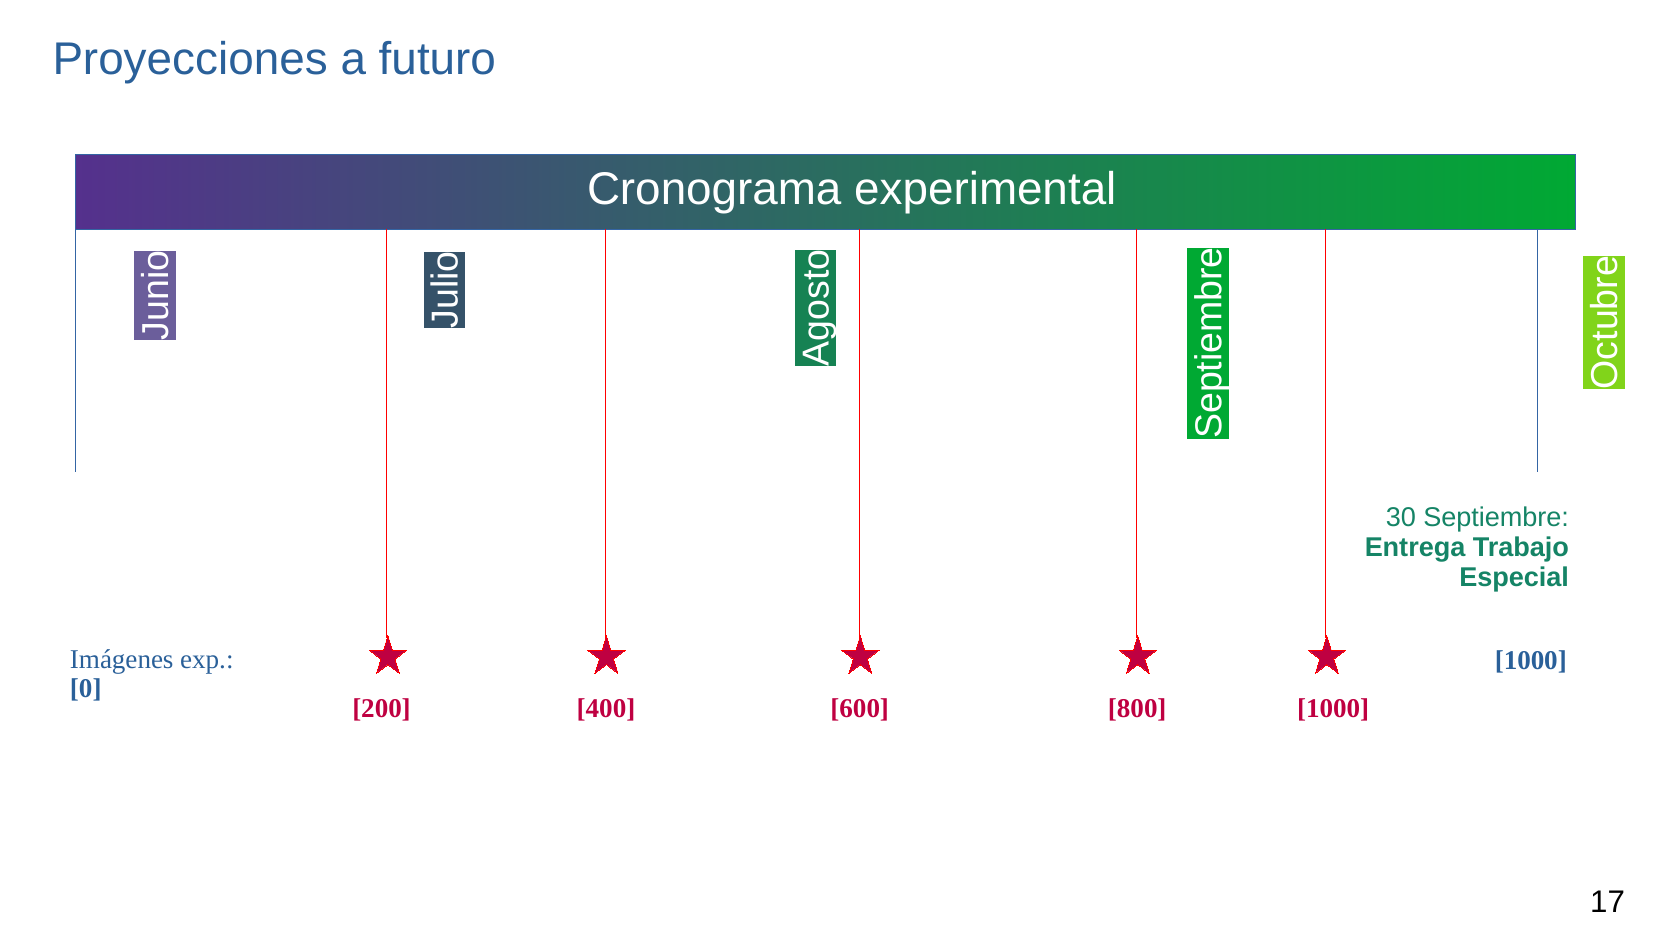

Proyecciones a futuro
Cronograma experimental
Julio
Junio
Agosto
Octubre
Septiembre
30 Septiembre:
Entrega Trabajo Especial
Imágenes exp.:
[0]
[1000]
[400]
[600]
[800]
[1000]
[200]